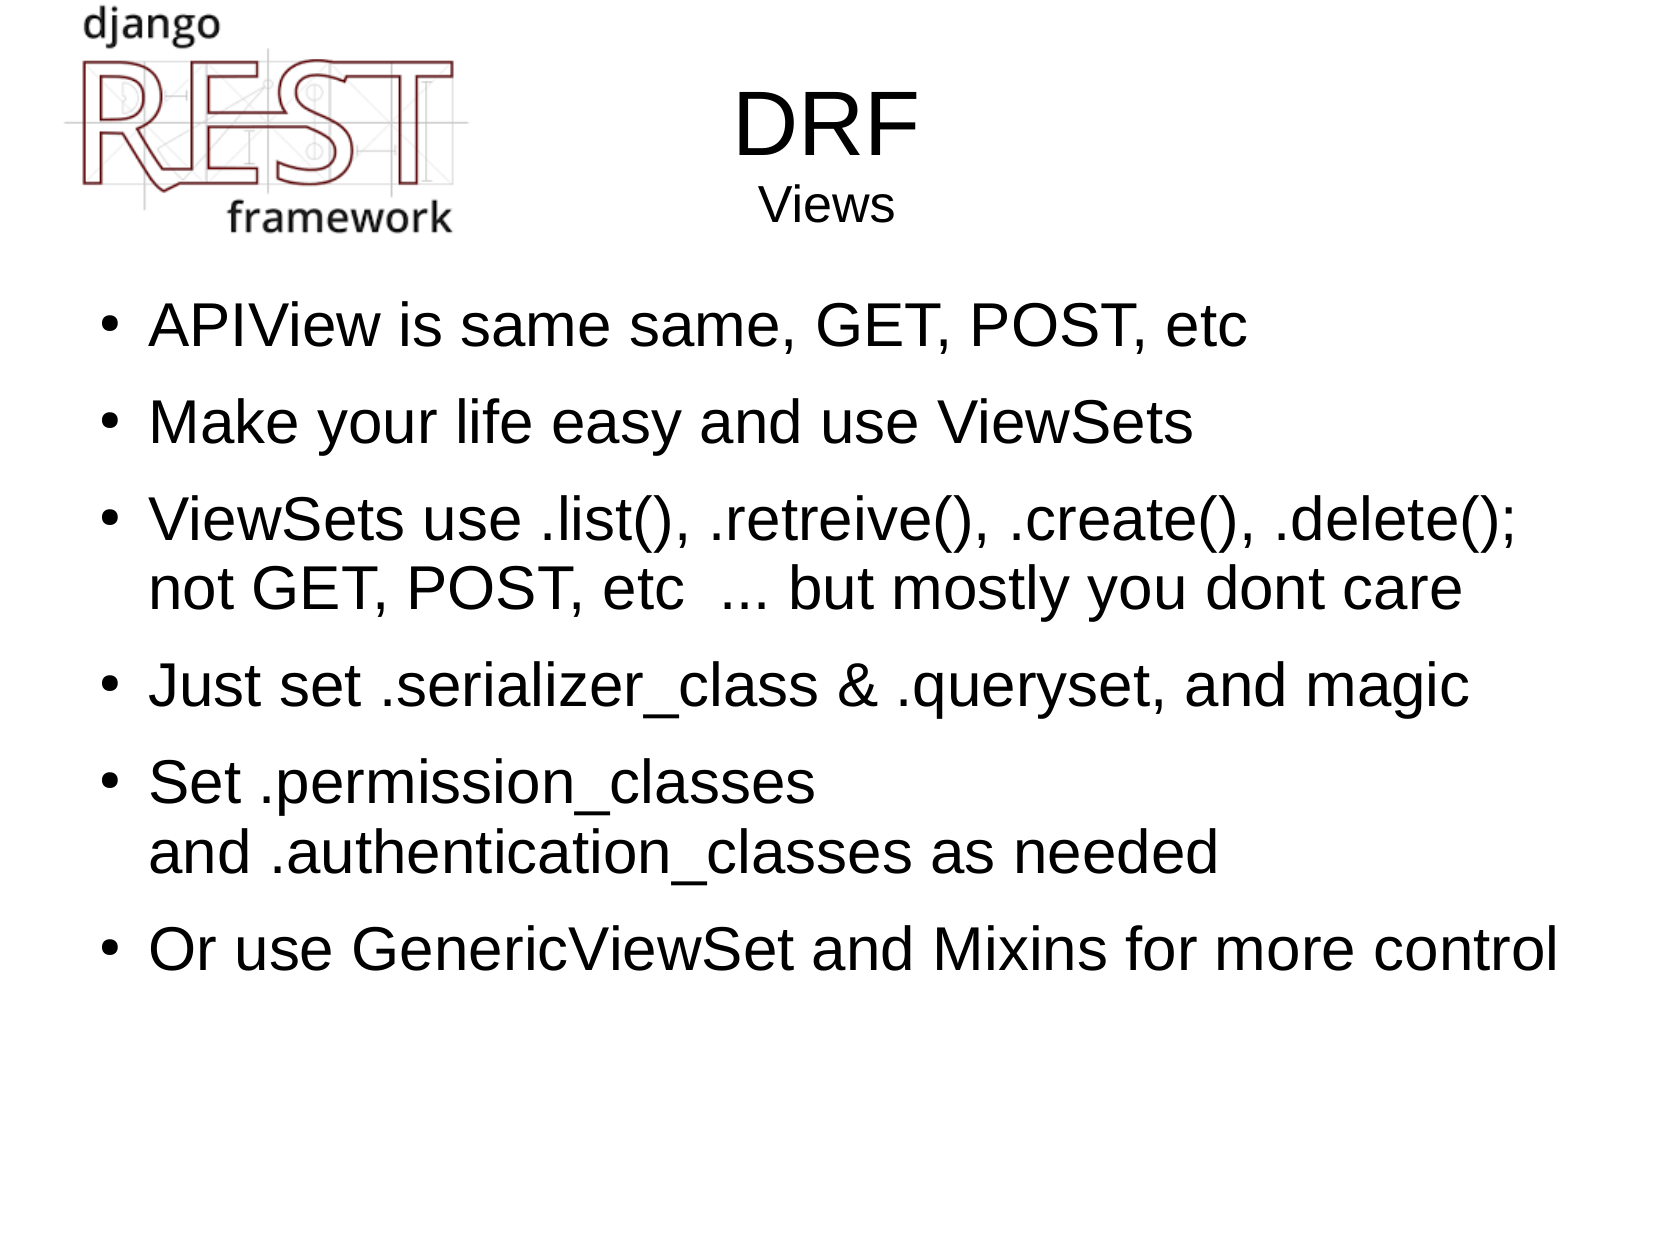

# DRF Views
APIView is same same, GET, POST, etc
Make your life easy and use ViewSets
ViewSets use .list(), .retreive(), .create(), .delete(); not GET, POST, etc ... but mostly you dont care
Just set .serializer_class & .queryset, and magic
Set .permission_classes and .authentication_classes as needed
Or use GenericViewSet and Mixins for more control